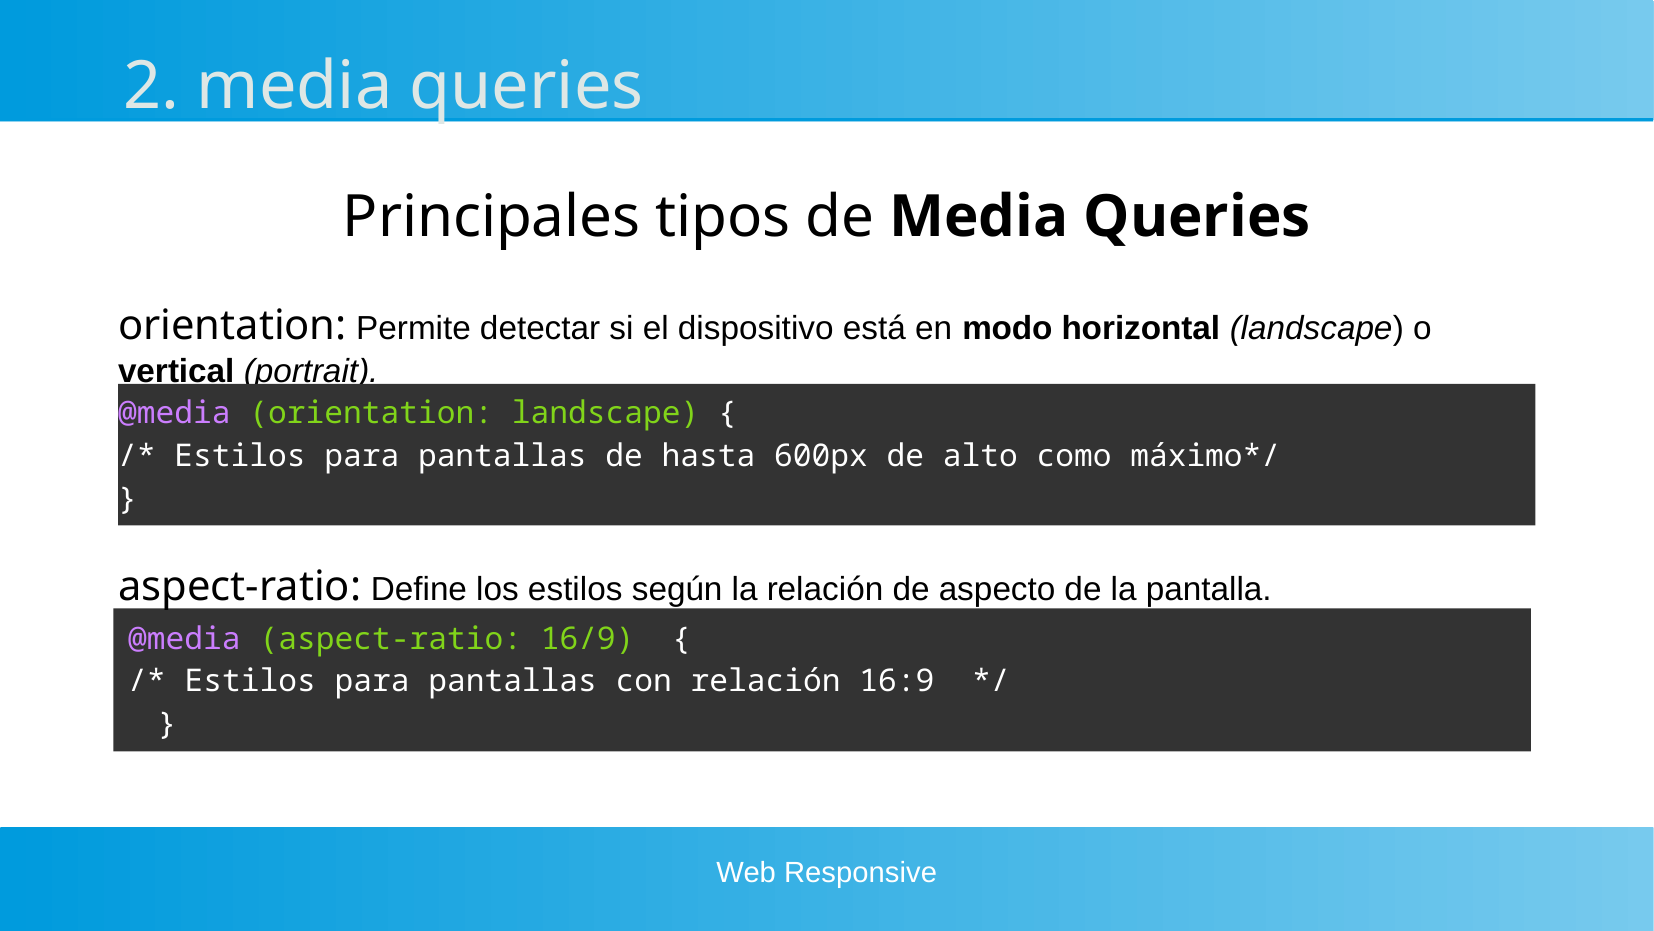

# 2. media queries
Principales tipos de Media Queries
orientation: Permite detectar si el dispositivo está en modo horizontal (landscape) o vertical (portrait).
@media (orientation: landscape) {
/* Estilos para pantallas de hasta 600px de alto como máximo*/
}
aspect-ratio: Define los estilos según la relación de aspecto de la pantalla.
@media (aspect-ratio: 16/9) {
/* Estilos para pantallas con relación 16:9 */
}
Web Responsive